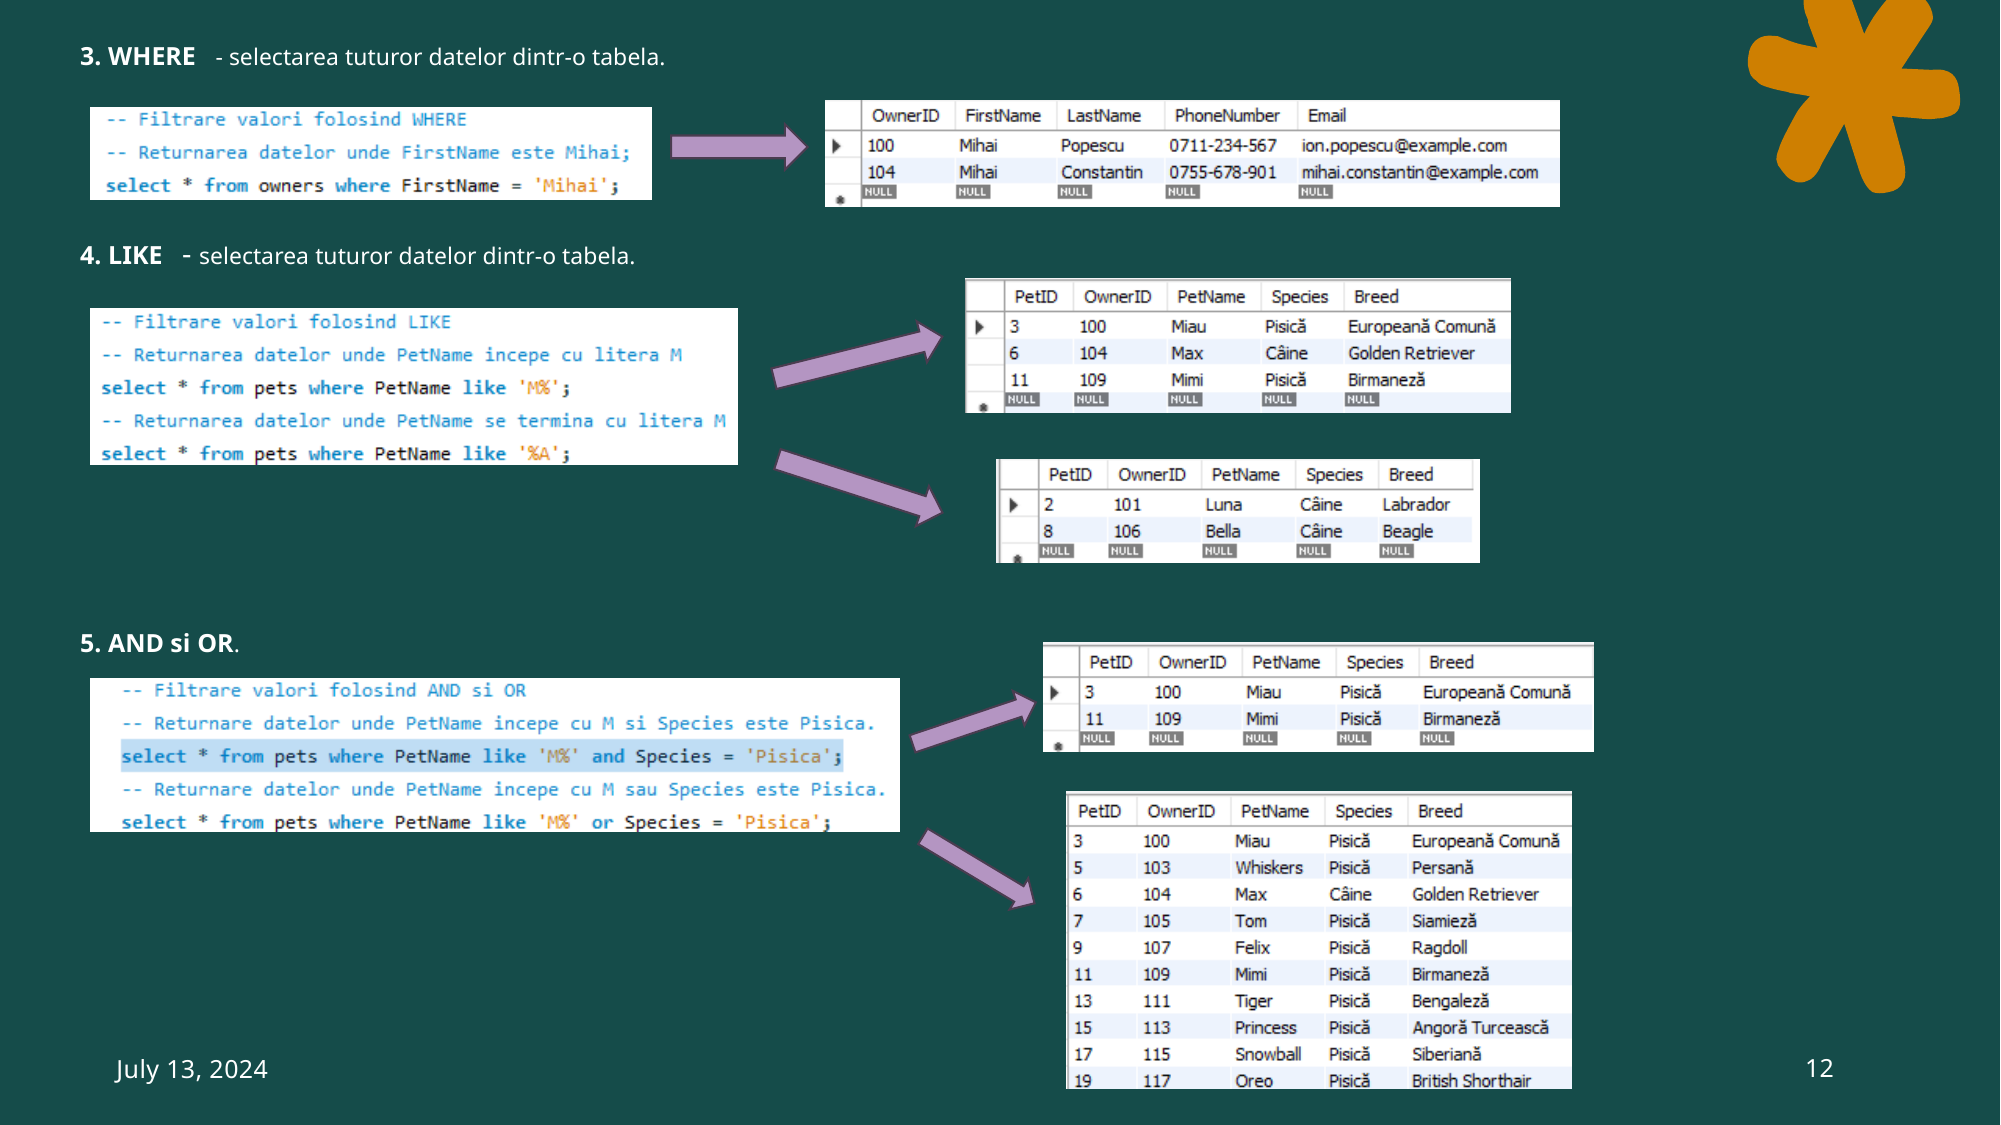

3. WHERE - selectarea tuturor datelor dintr-o tabela.
4. LIKE - selectarea tuturor datelor dintr-o tabela.
5. AND si OR.
July 13, 2024